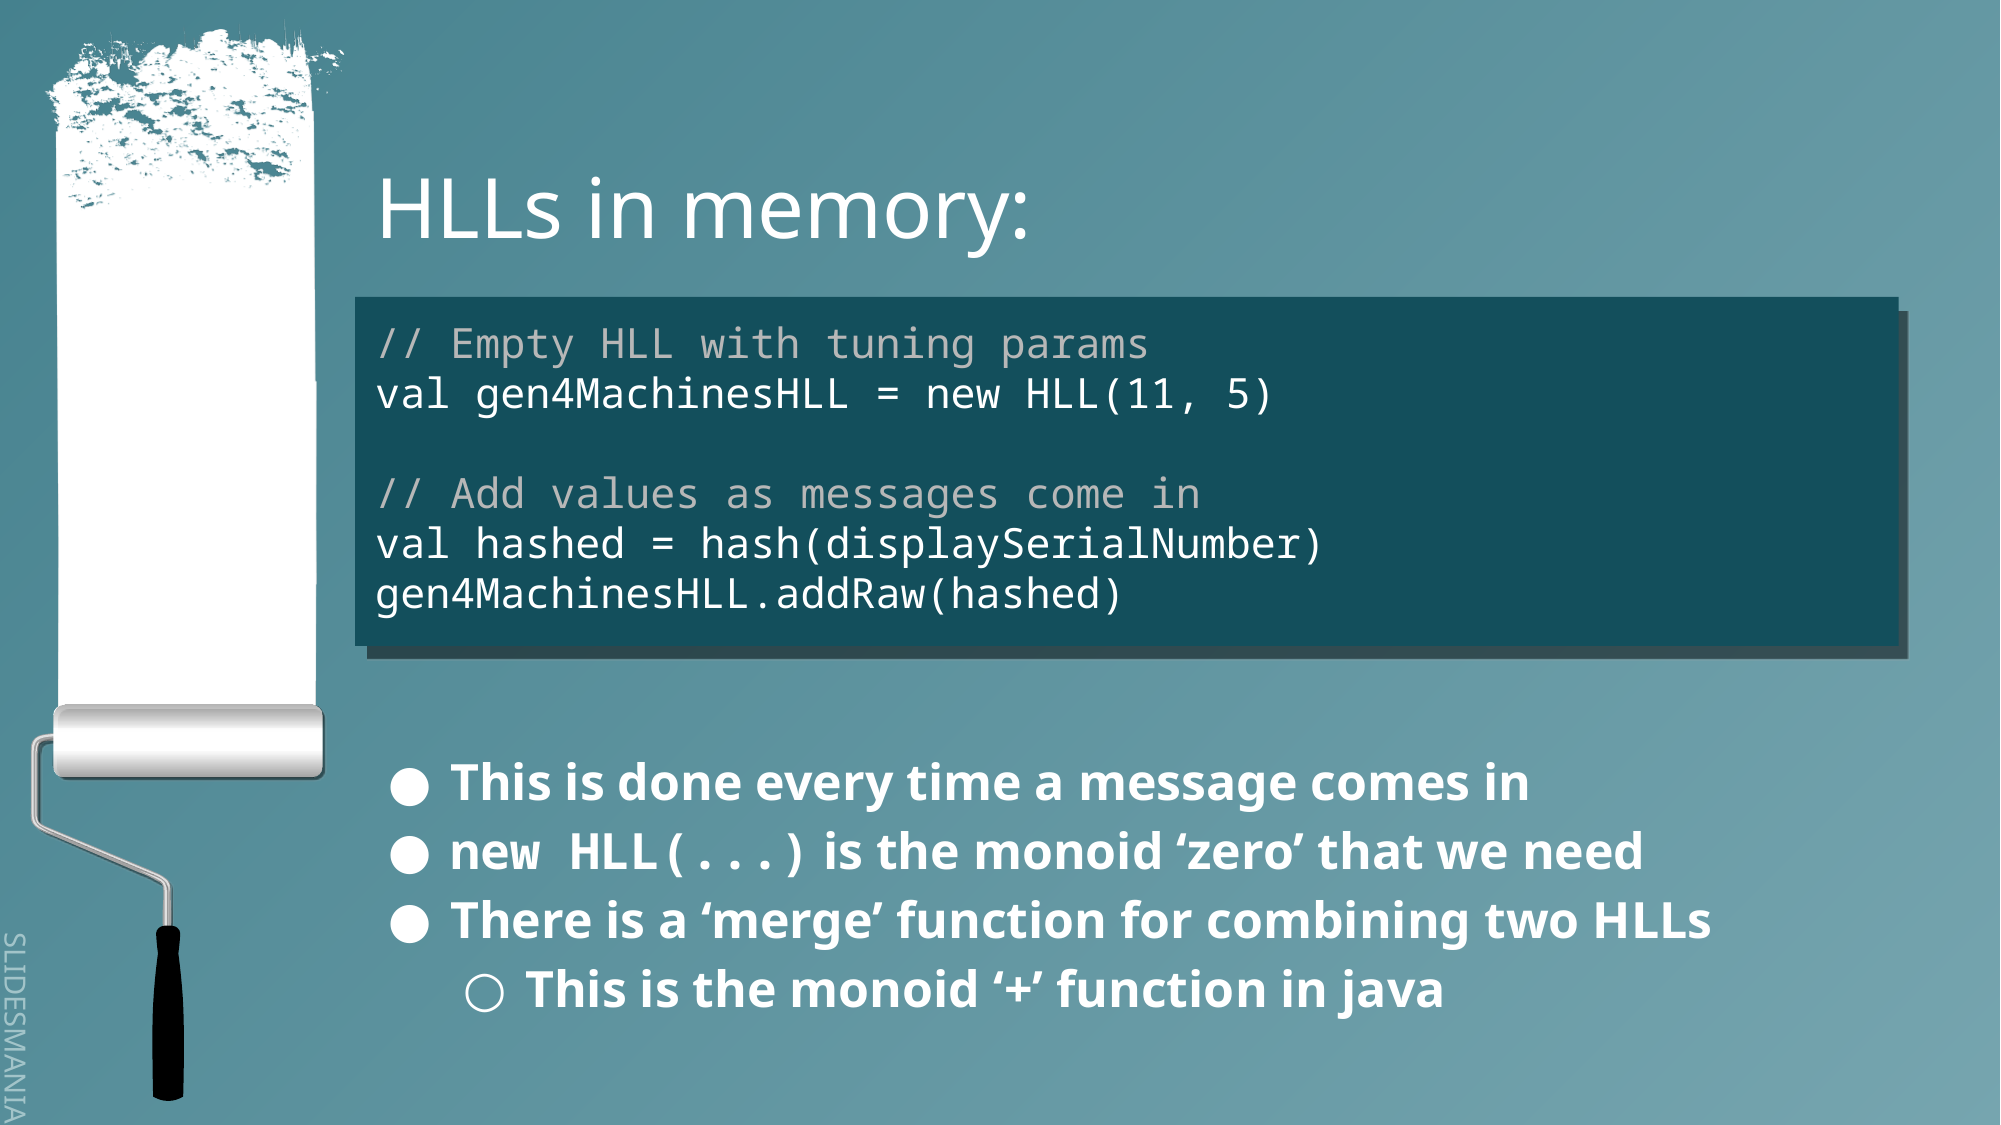

# HLLs in memory:
// Empty HLL with tuning params
val gen4MachinesHLL = new HLL(11, 5)
// Add values as messages come in
val hashed = hash(displaySerialNumber)
gen4MachinesHLL.addRaw(hashed)
This is done every time a message comes in
new HLL(...) is the monoid ‘zero’ that we need
There is a ‘merge’ function for combining two HLLs
This is the monoid ‘+’ function in java